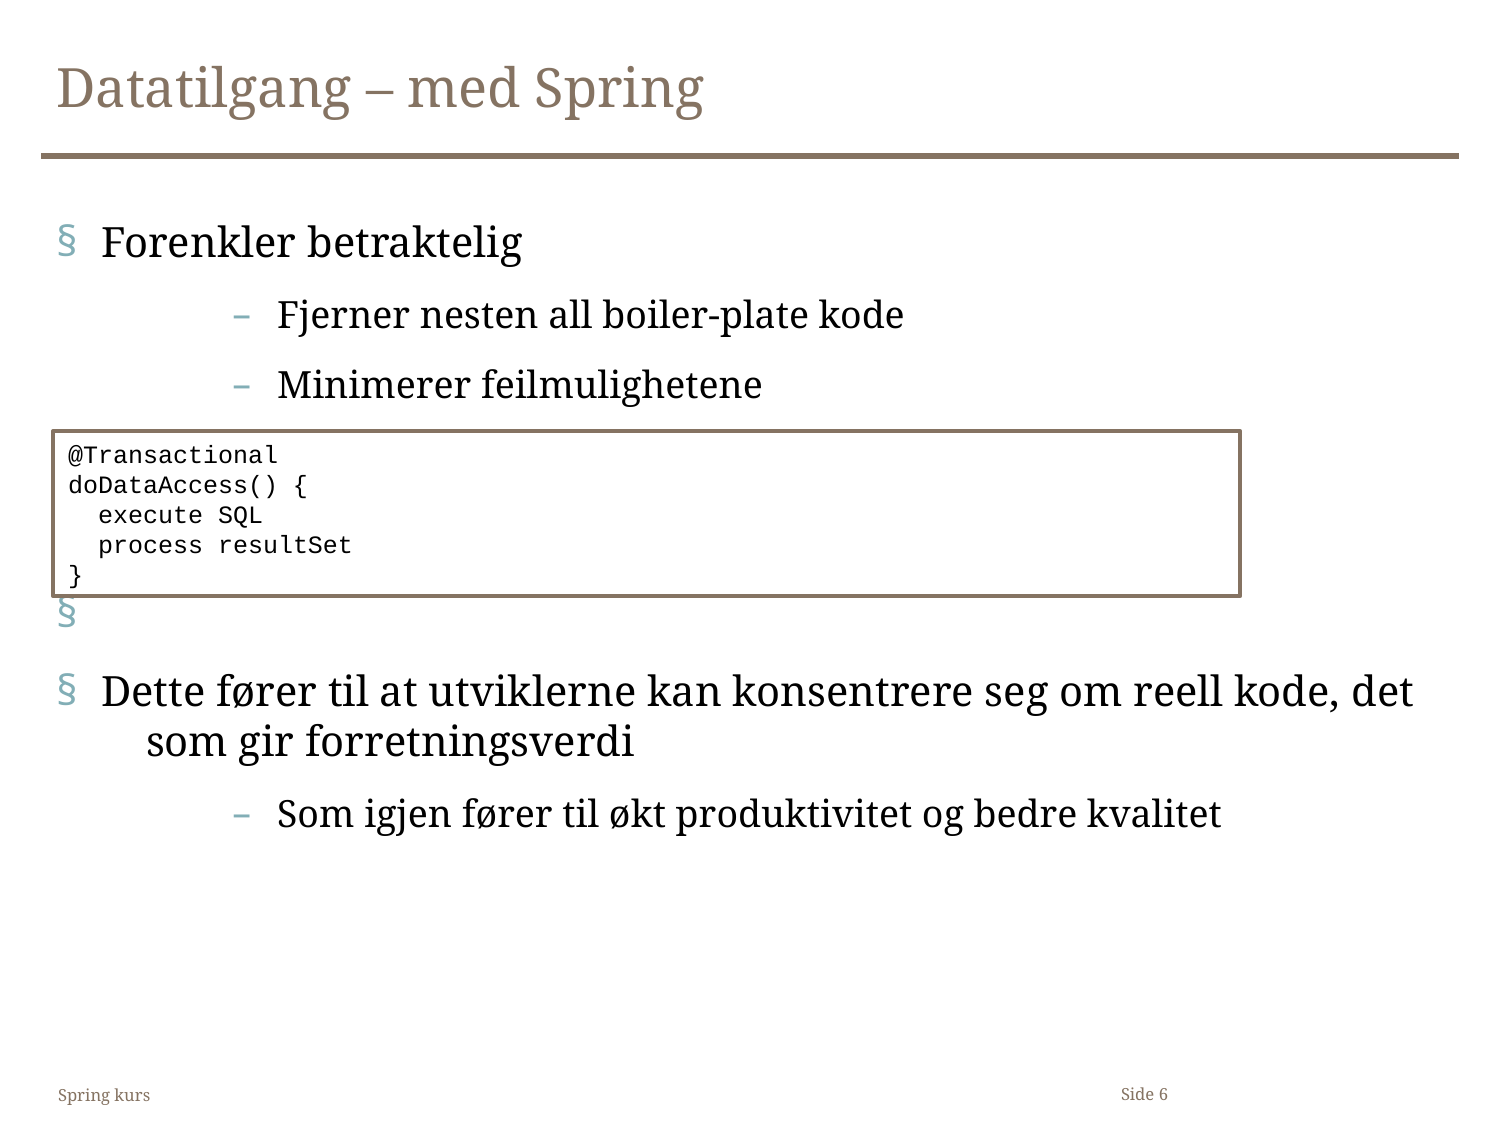

# Datatilgang – med Spring
Forenkler betraktelig
Fjerner nesten all boiler-plate kode
Minimerer feilmulighetene
Dette fører til at utviklerne kan konsentrere seg om reell kode, det som gir forretningsverdi
Som igjen fører til økt produktivitet og bedre kvalitet
@Transactional
doDataAccess() {
 execute SQL
 process resultSet
}
Spring kurs
Side